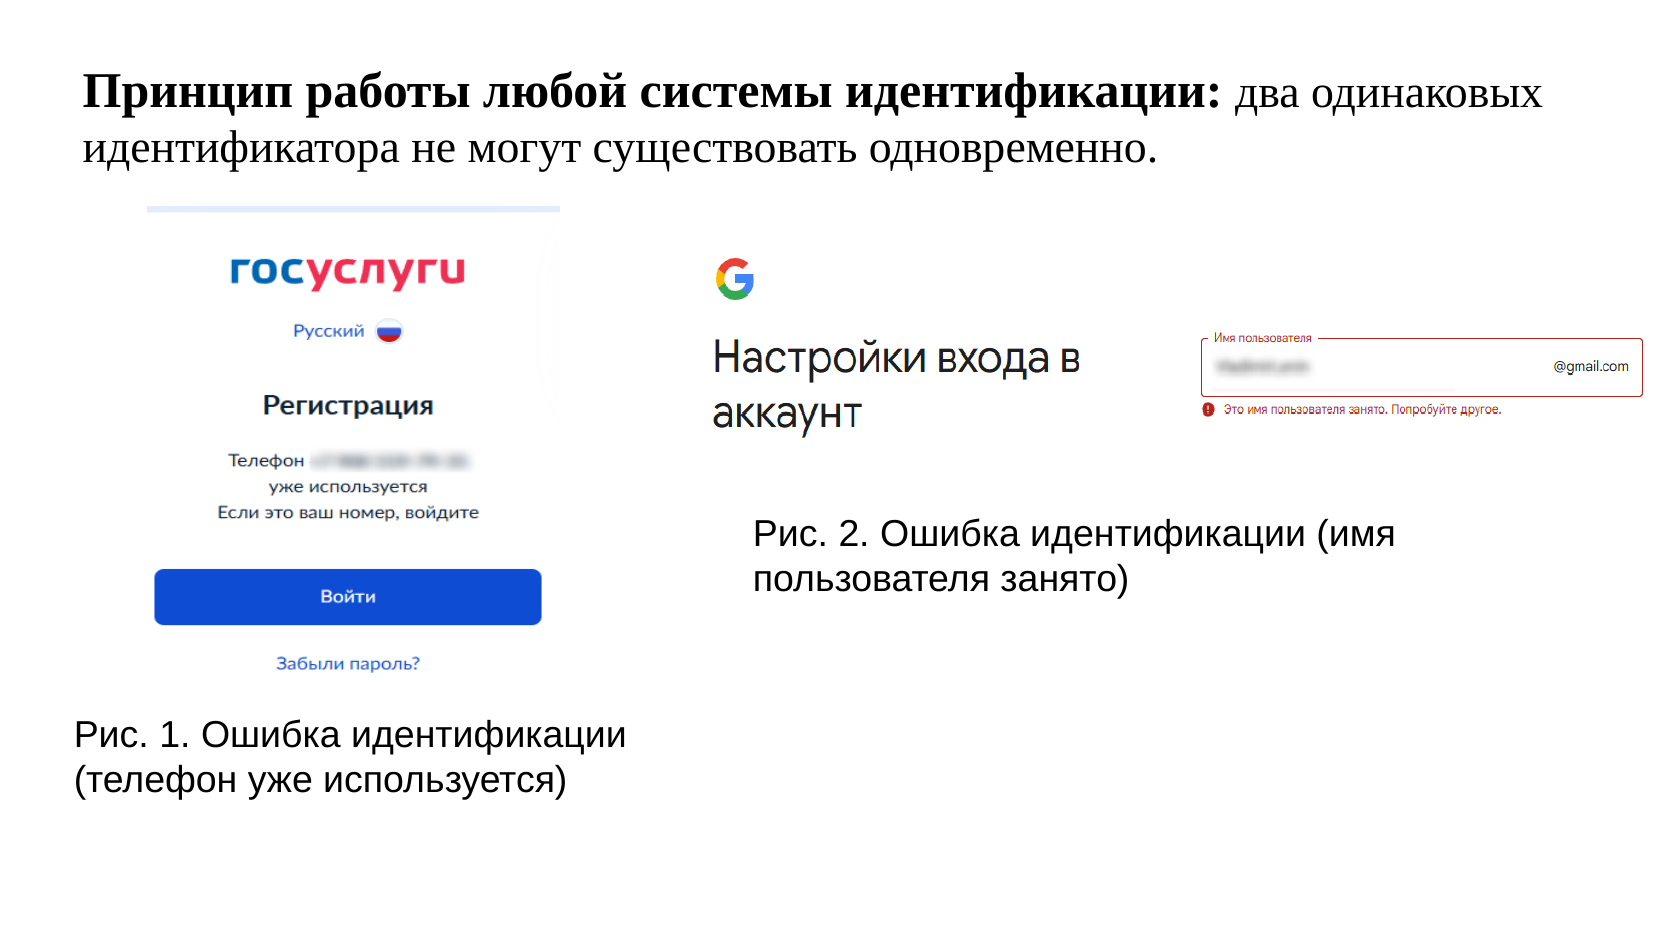

Принцип работы любой системы идентификации: два одинаковых идентификатора не могут существовать одновременно.
Рис. 2. Ошибка идентификации (имя пользователя занято)
Рис. 1. Ошибка идентификации (телефон уже используется)